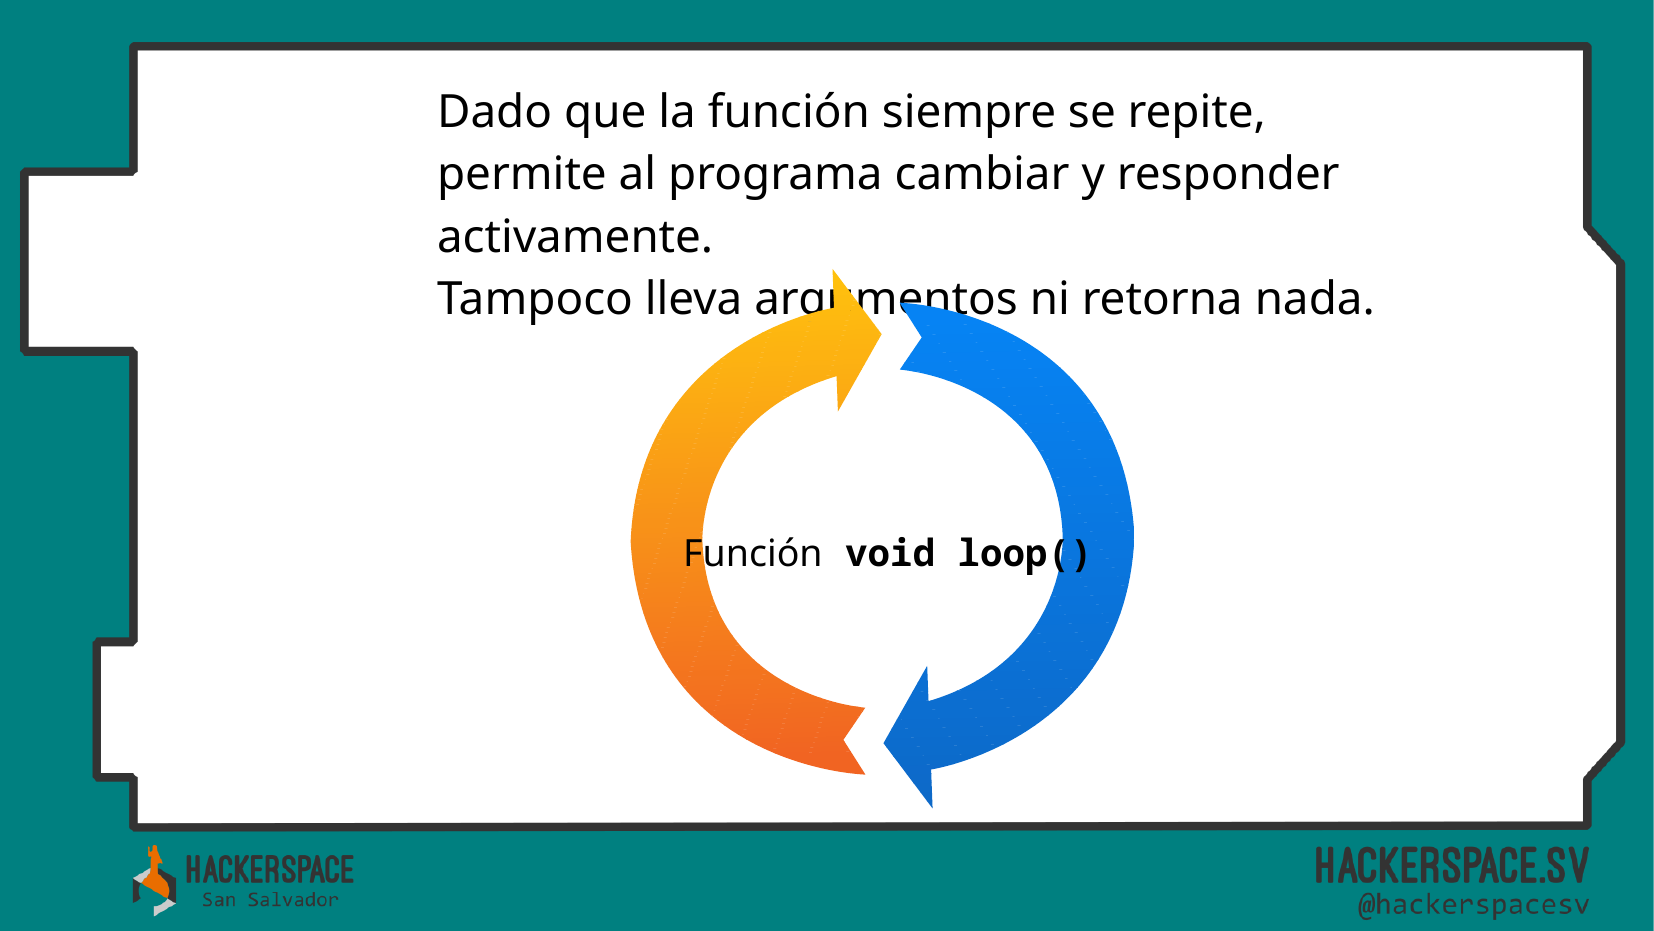

Dado que la función siempre se repite, permite al programa cambiar y responder activamente.
Tampoco lleva argumentos ni retorna nada.
Función void loop()